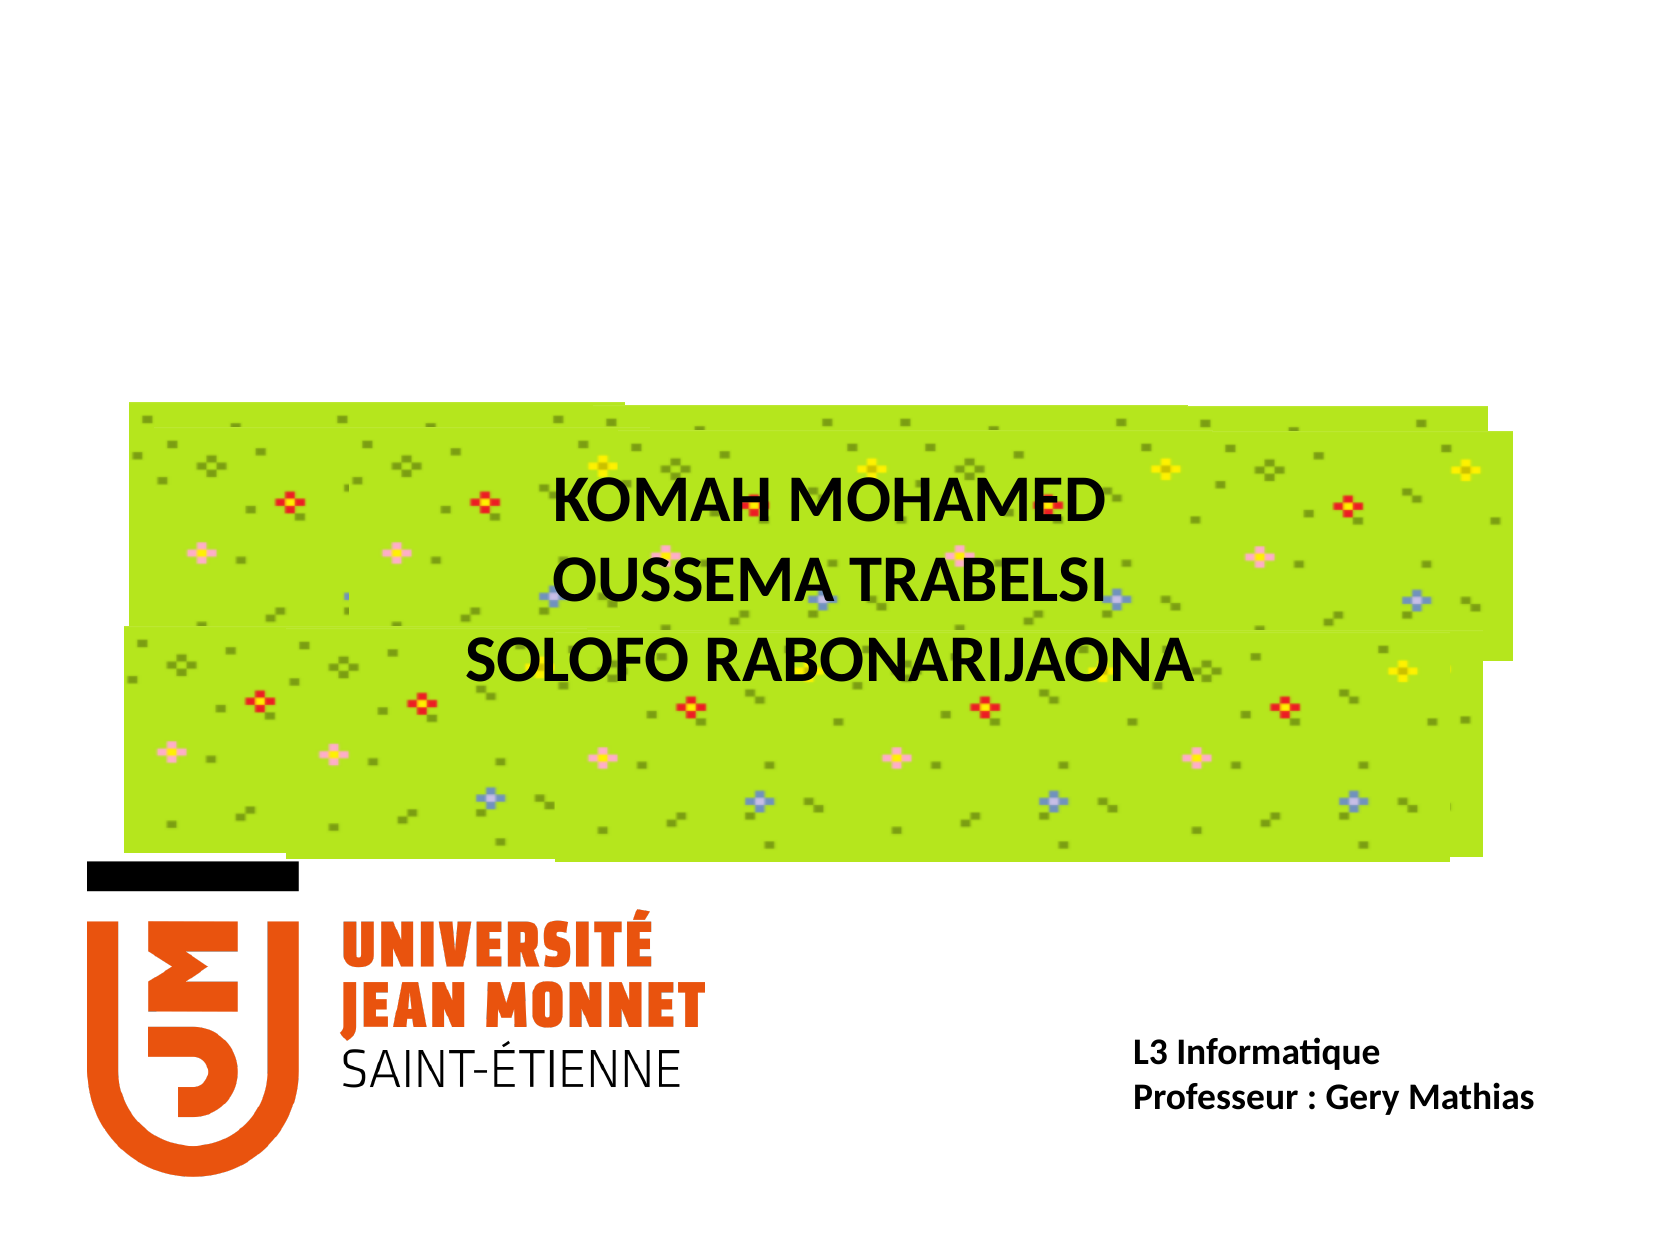

KOMAH MOHAMED
OUSSEMA TRABELSI
SOLOFO RABONARIJAONA
PROJET WARGAME
L3 Informatique
Professeur : Gery Mathias